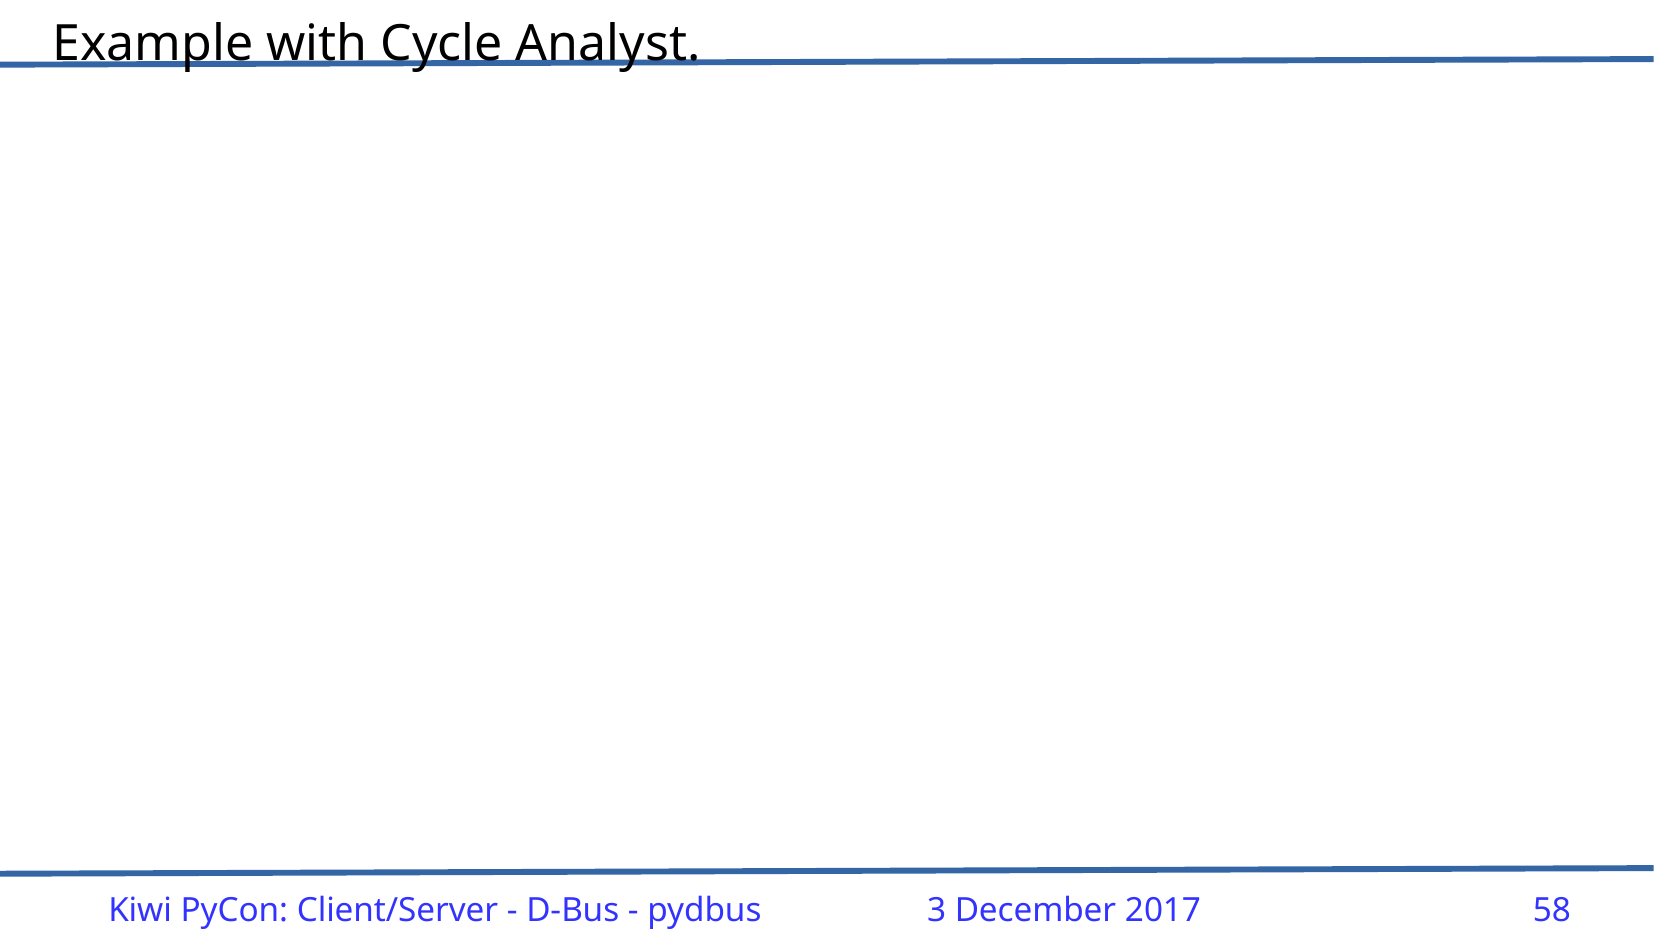

Example with Cycle Analyst.
Kiwi PyCon: Client/Server - D-Bus - pydbus
3 December 2017
58